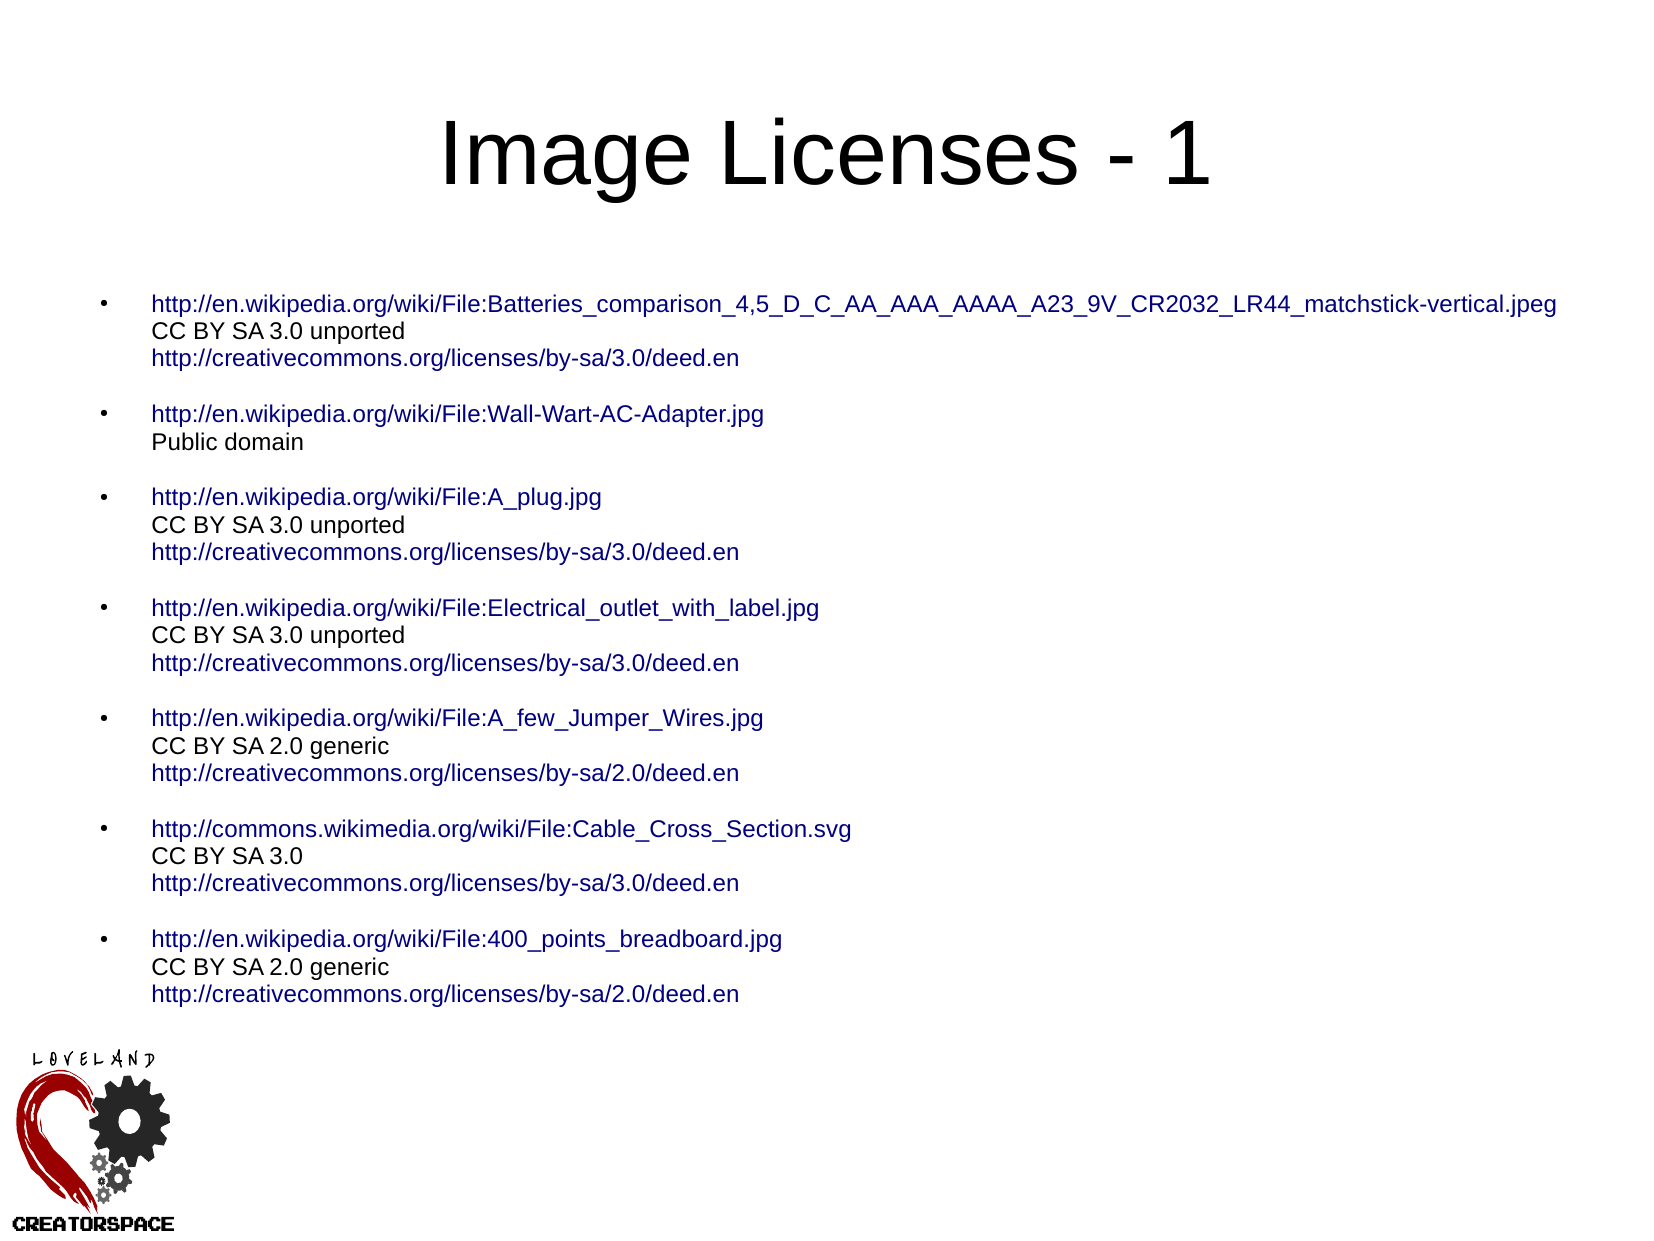

# Image Licenses - 1
http://en.wikipedia.org/wiki/File:Batteries_comparison_4,5_D_C_AA_AAA_AAAA_A23_9V_CR2032_LR44_matchstick-vertical.jpegCC BY SA 3.0 unported
http://creativecommons.org/licenses/by-sa/3.0/deed.en
http://en.wikipedia.org/wiki/File:Wall-Wart-AC-Adapter.jpg
Public domain
http://en.wikipedia.org/wiki/File:A_plug.jpg
CC BY SA 3.0 unported
http://creativecommons.org/licenses/by-sa/3.0/deed.en
http://en.wikipedia.org/wiki/File:Electrical_outlet_with_label.jpg
CC BY SA 3.0 unported
http://creativecommons.org/licenses/by-sa/3.0/deed.en
http://en.wikipedia.org/wiki/File:A_few_Jumper_Wires.jpg
CC BY SA 2.0 generic
http://creativecommons.org/licenses/by-sa/2.0/deed.en
http://commons.wikimedia.org/wiki/File:Cable_Cross_Section.svg
CC BY SA 3.0
http://creativecommons.org/licenses/by-sa/3.0/deed.en
http://en.wikipedia.org/wiki/File:400_points_breadboard.jpg
CC BY SA 2.0 generic
http://creativecommons.org/licenses/by-sa/2.0/deed.en